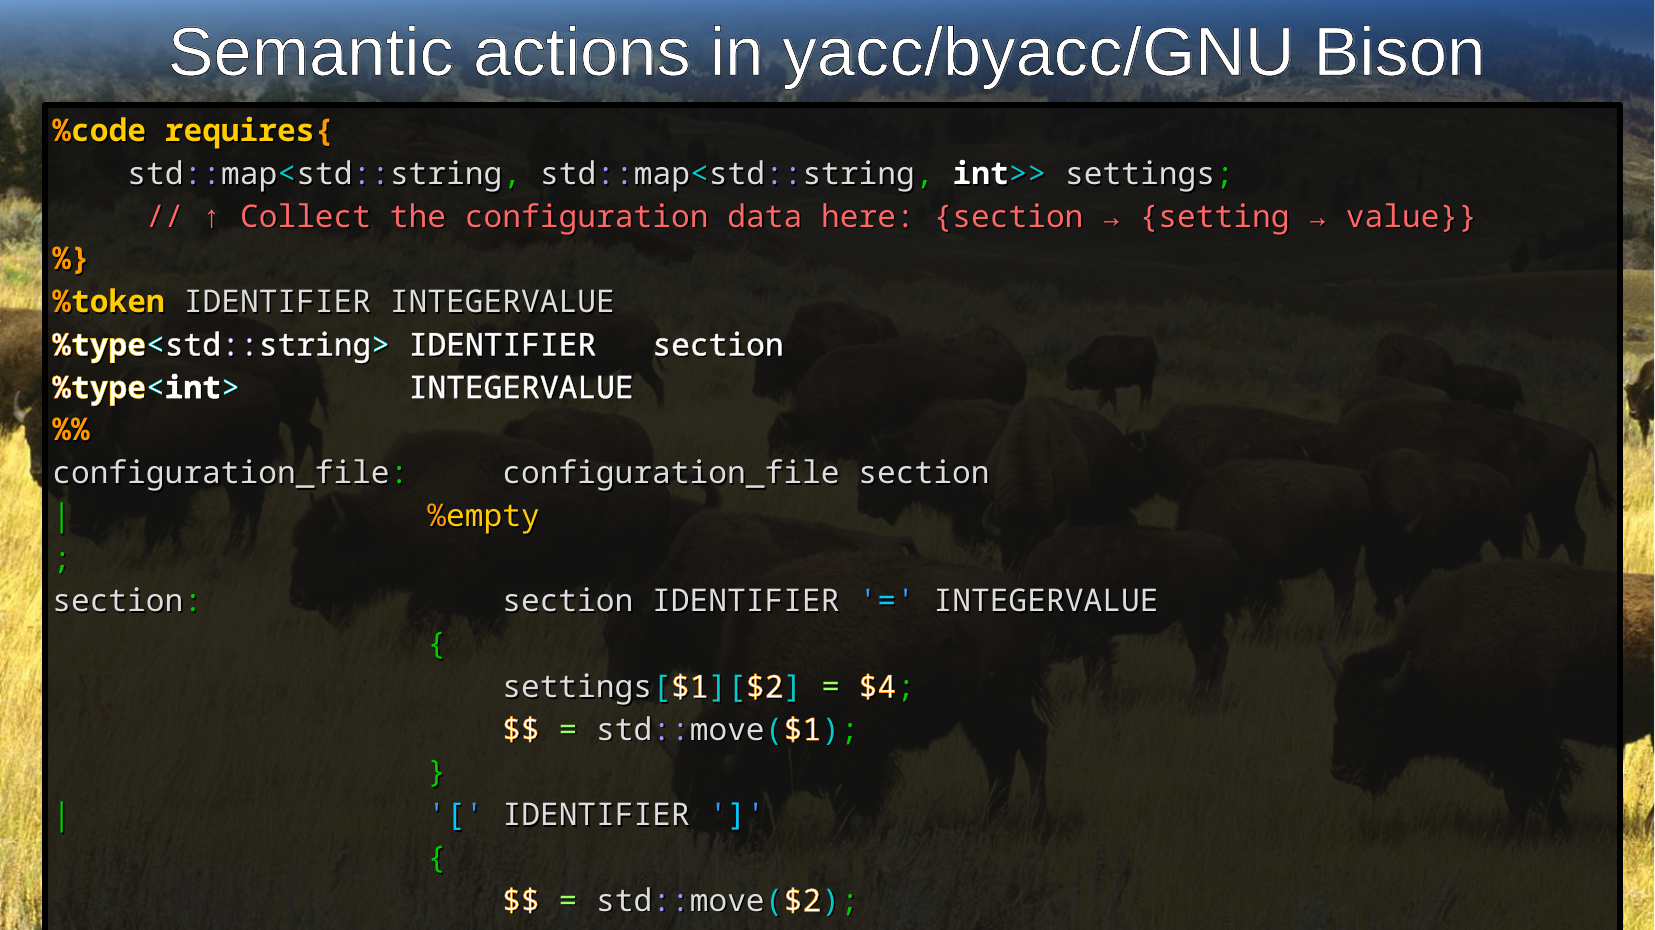

# Semantic actions in yacc/byacc/GNU Bison
%code requires{
	std::map<std::string, std::map<std::string, int>> settings;
 // ↑ Collect the configuration data here: {section → {setting → value}}
%}
%token IDENTIFIER INTEGERVALUE
%type<std::string> IDENTIFIER section
%type<int> INTEGERVALUE
%%
configuration_file:		configuration_file section
|					%empty
;
section:				section IDENTIFIER '=' INTEGERVALUE
					{
						settings[$1][$2] = $4;
						$$ = std::move($1);
					}
|					'[' IDENTIFIER ']'
					{
						$$ = std::move($2);
					}
;
// Note: Use «bison -Slalr1.cc -Dapi.value.type=variant» when building this example